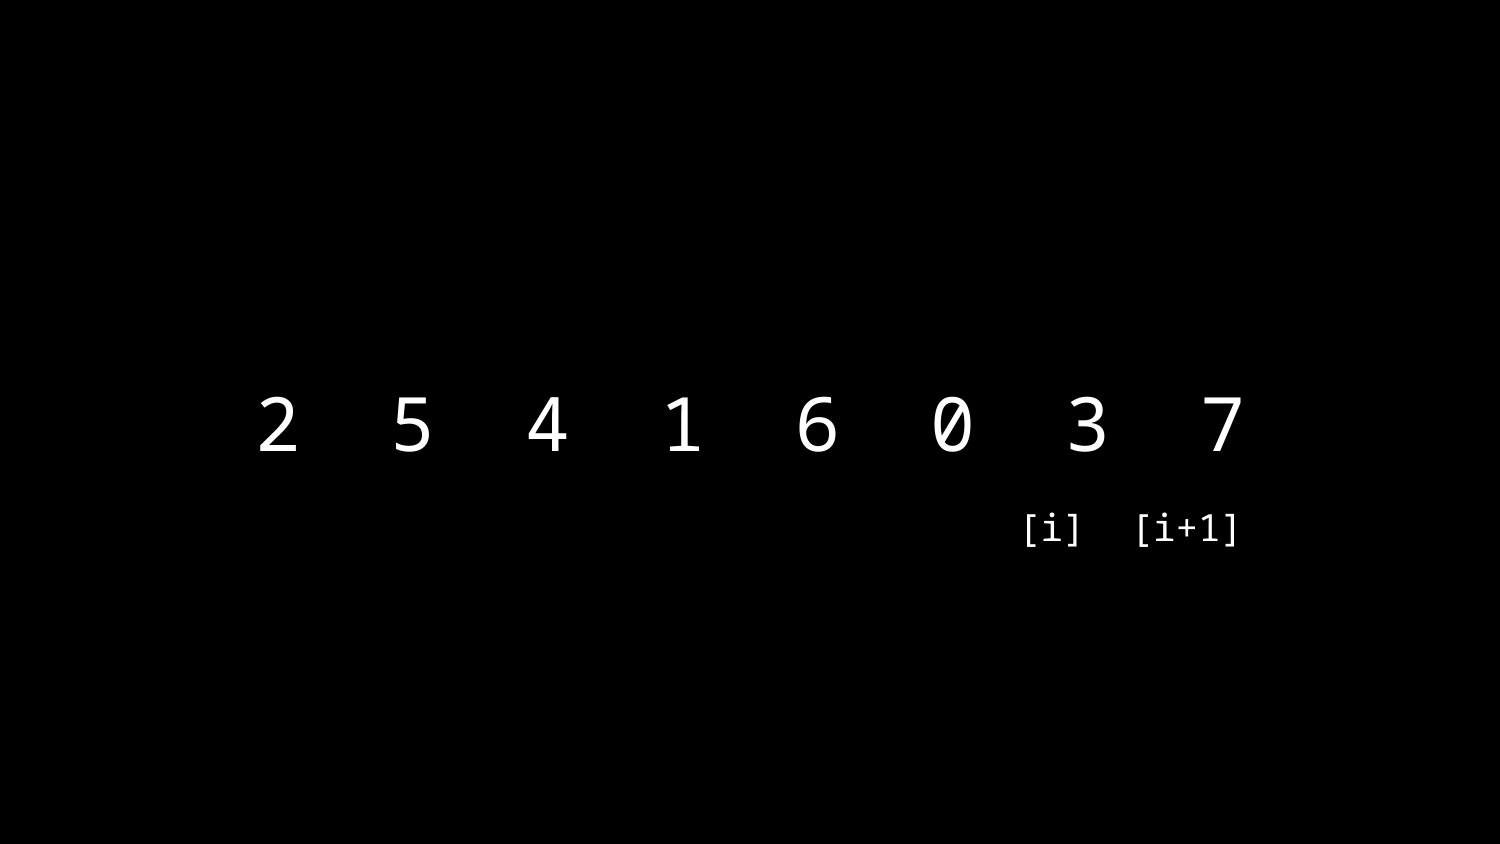

# 2 5 4 1 6 0 3 7
[i] [i+1]